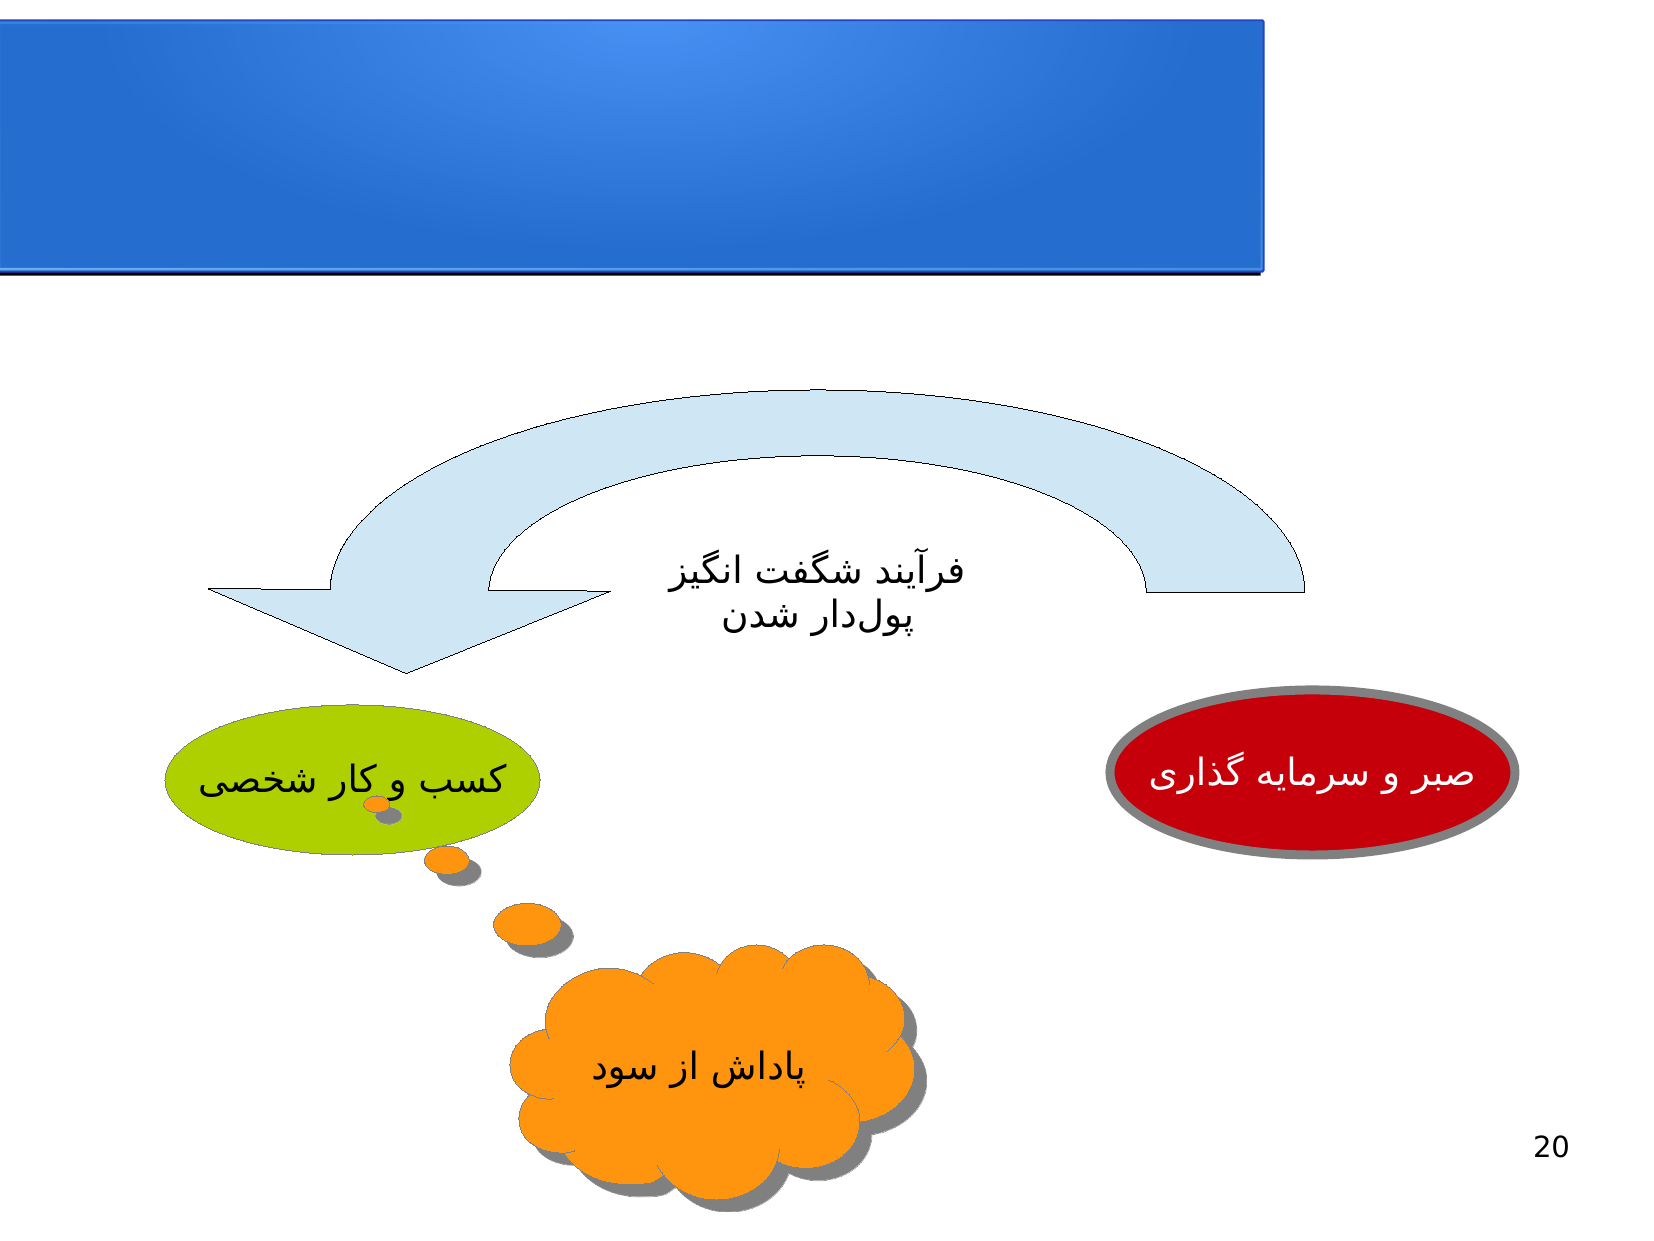

#
فرآیند شگفت انگیز
پول‌دار شدن
صبر و سرمایه گذاری
کسب و کار شخصی
پاداش از سود
20